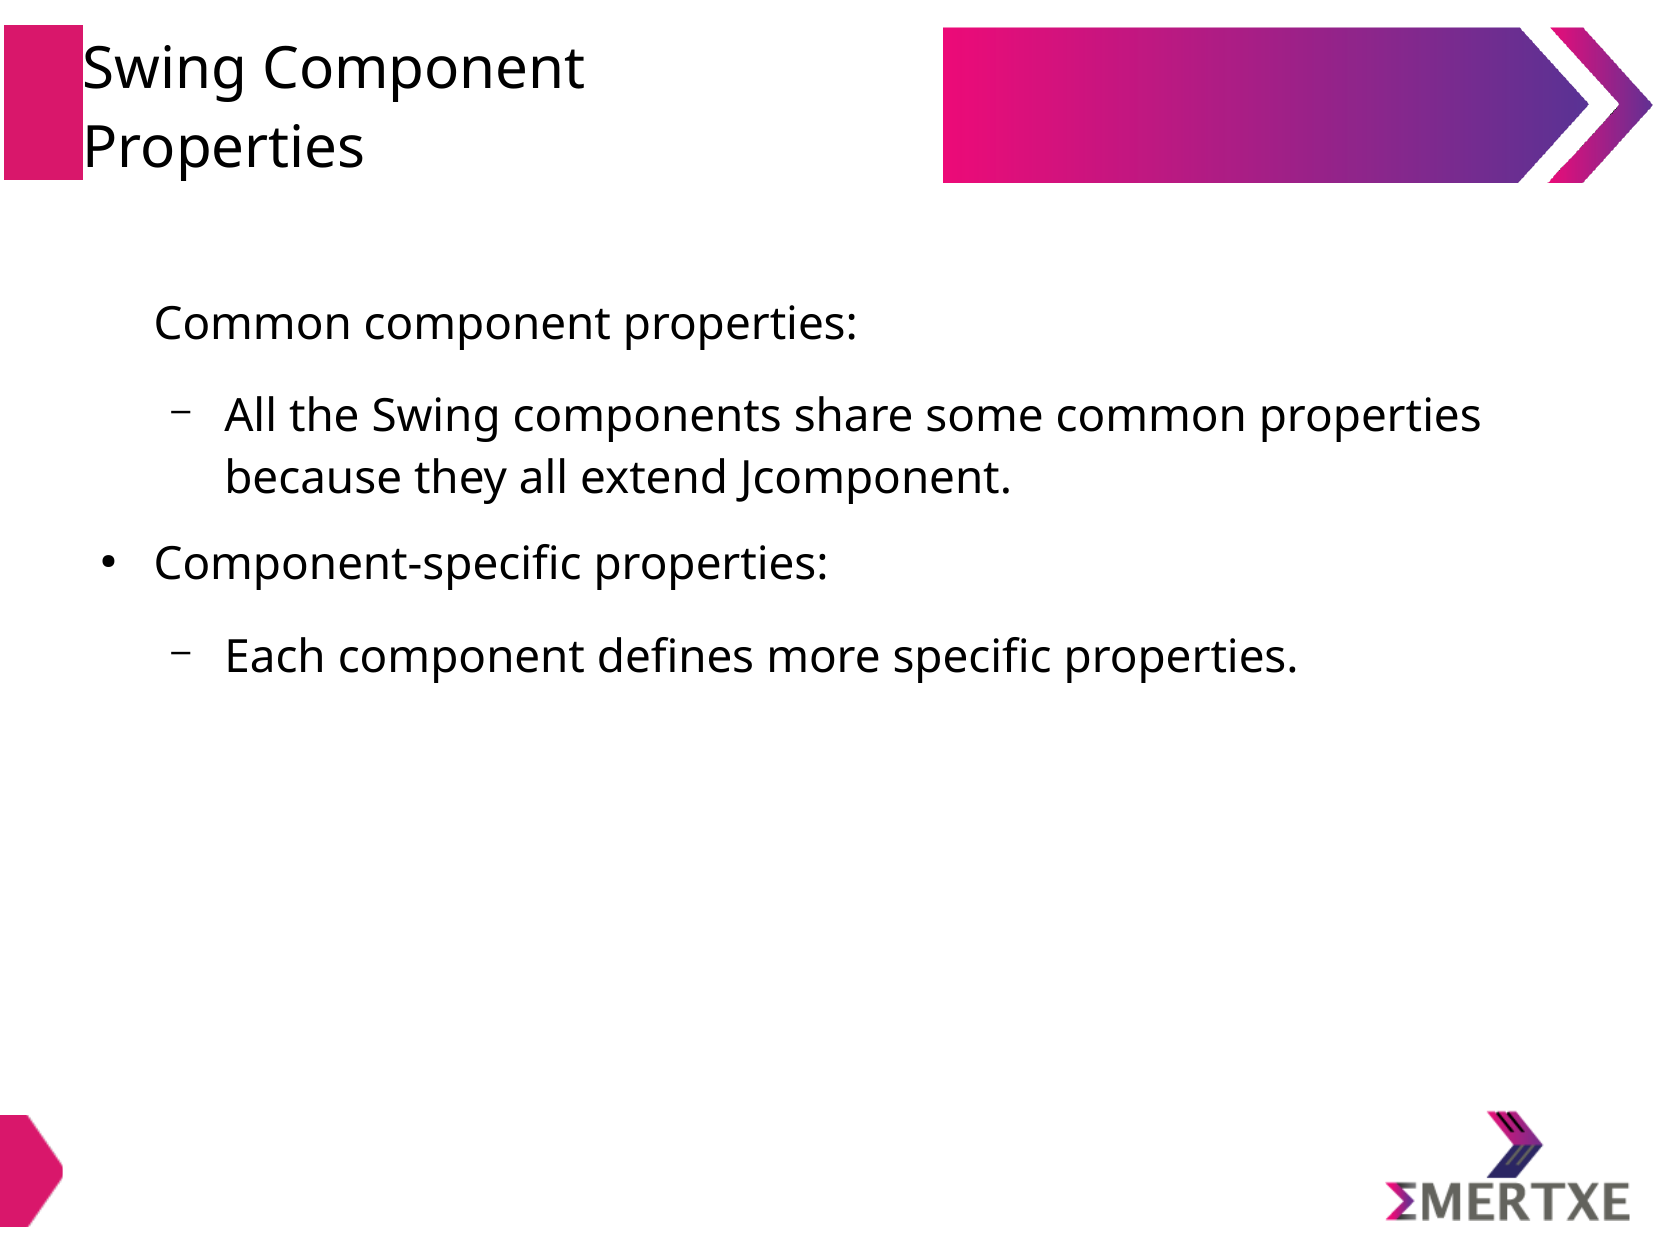

# Swing Component Properties
Common component properties:
All the Swing components share some common properties because they all extend Jcomponent.
Component-specific properties:
Each component defines more specific properties.